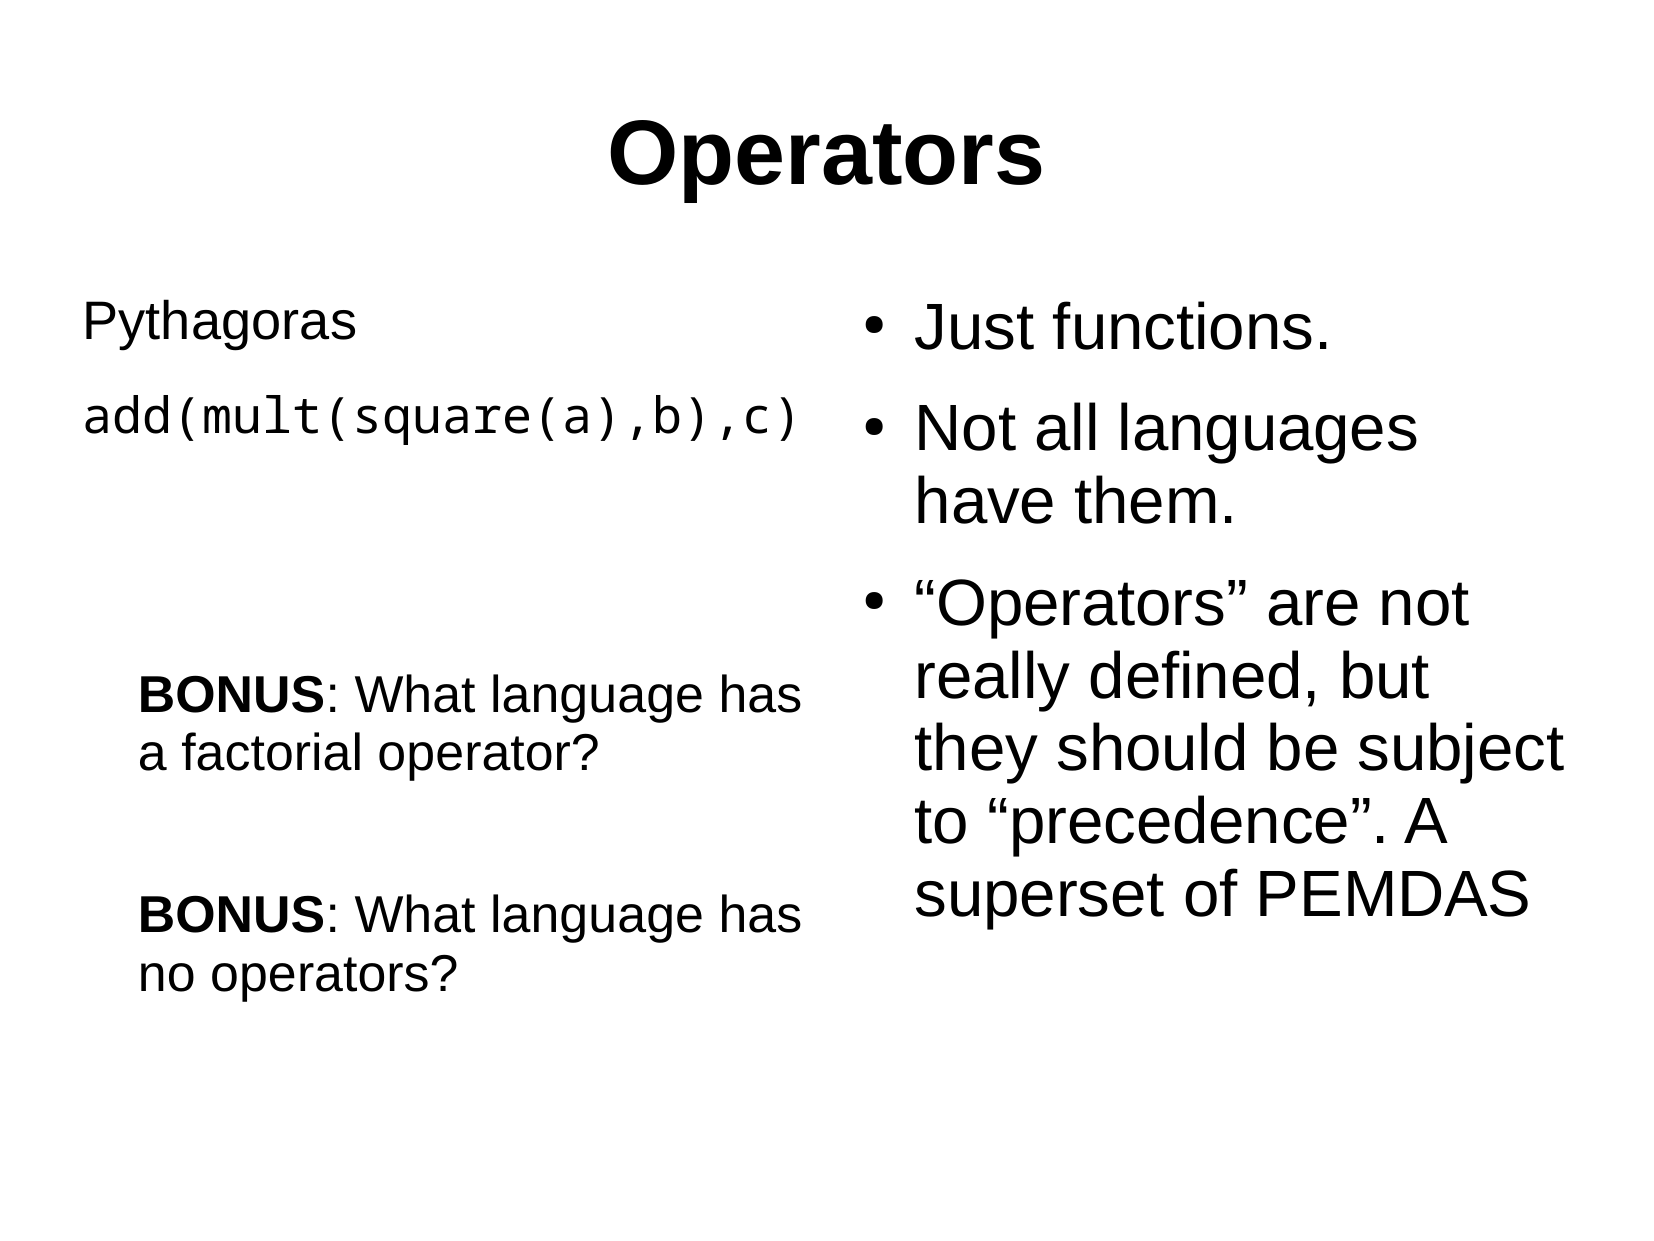

# Operators
Pythagoras
add(mult(square(a),b),c)
Just functions.
Not all languages have them.
“Operators” are not really defined, but they should be subject to “precedence”. A superset of PEMDAS
BONUS: What language has a factorial operator?
BONUS: What language has no operators?